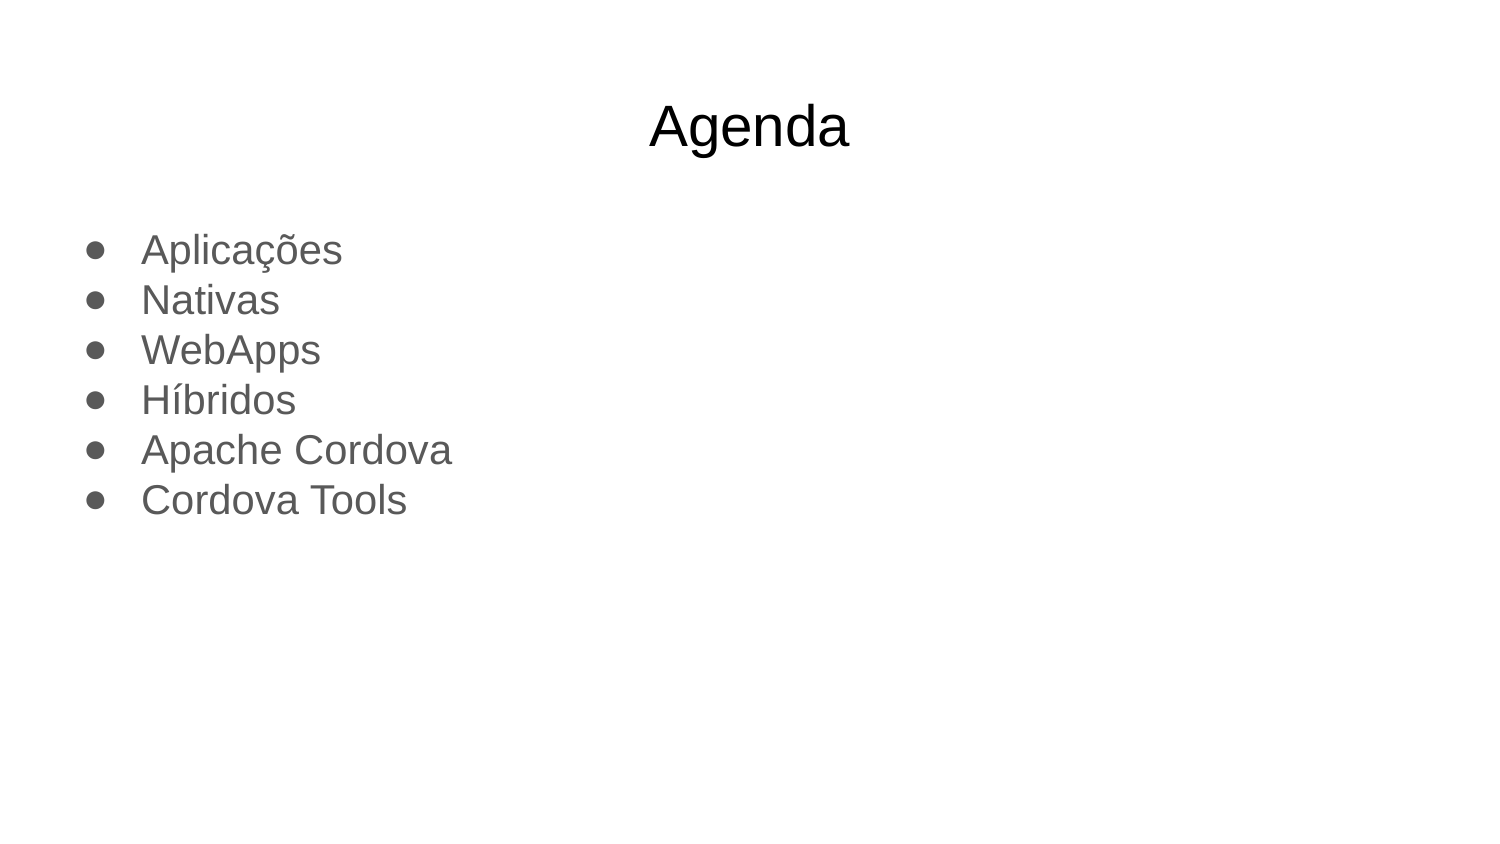

Agenda
# Aplicações
Nativas
WebApps
Híbridos
Apache Cordova
Cordova Tools